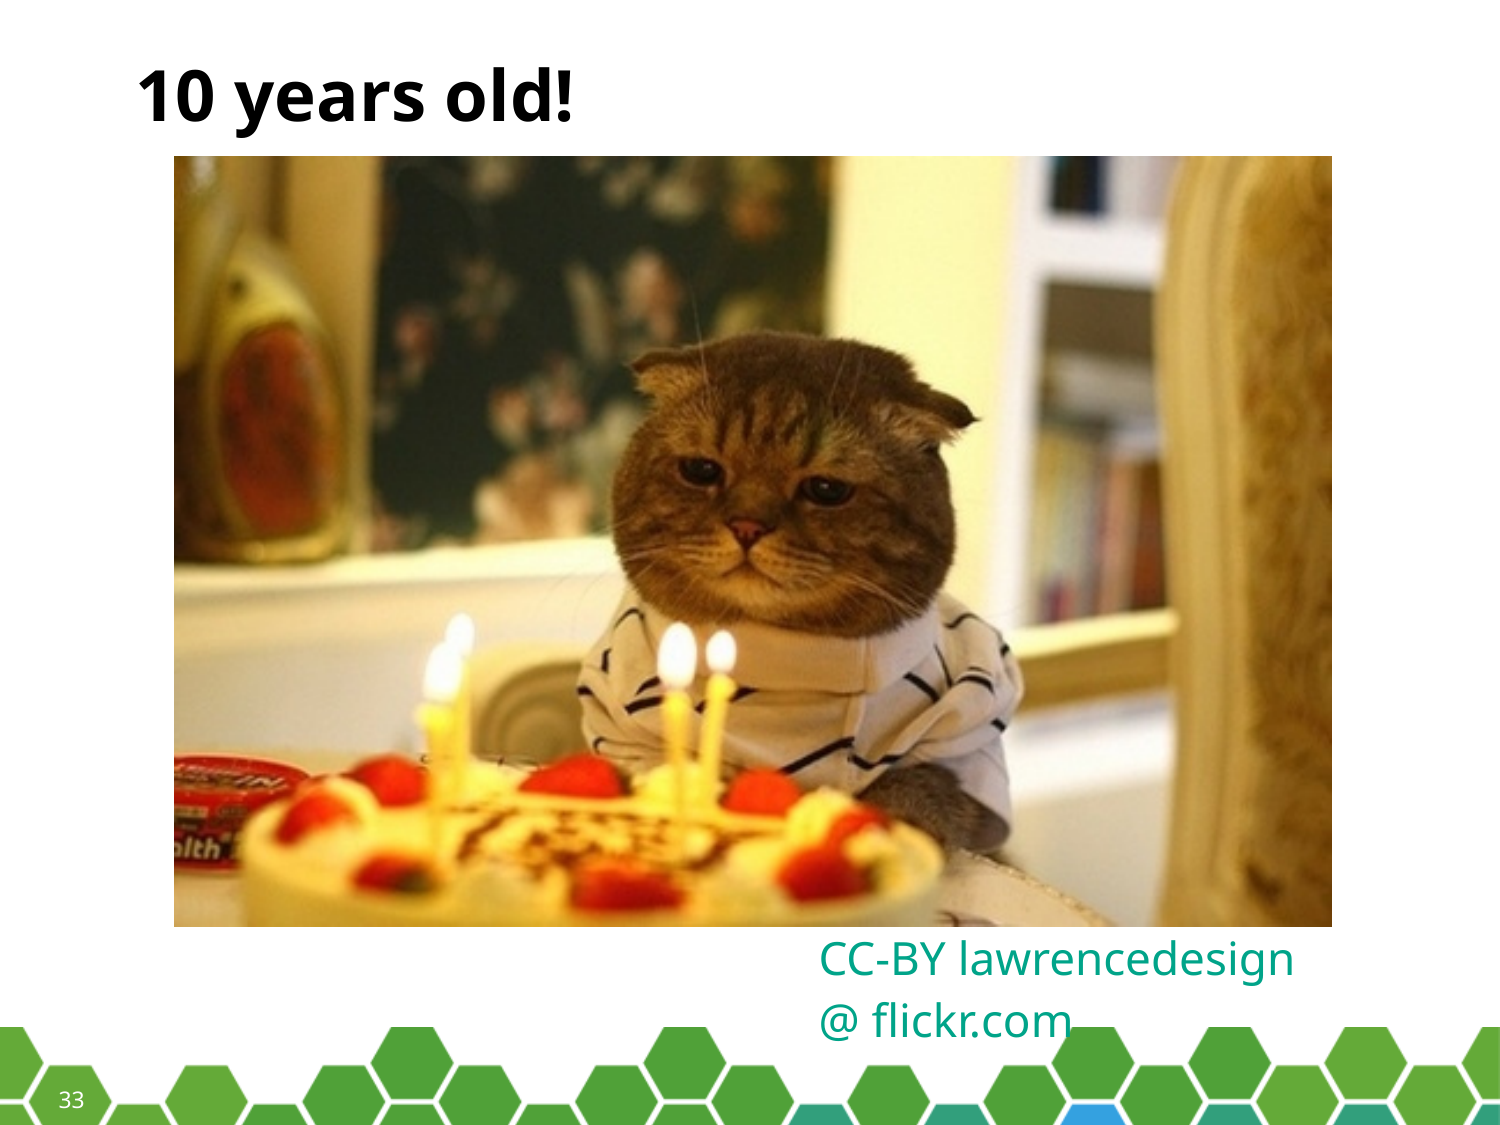

# 10 years old!
CC-BY lawrencedesign @ flickr.com